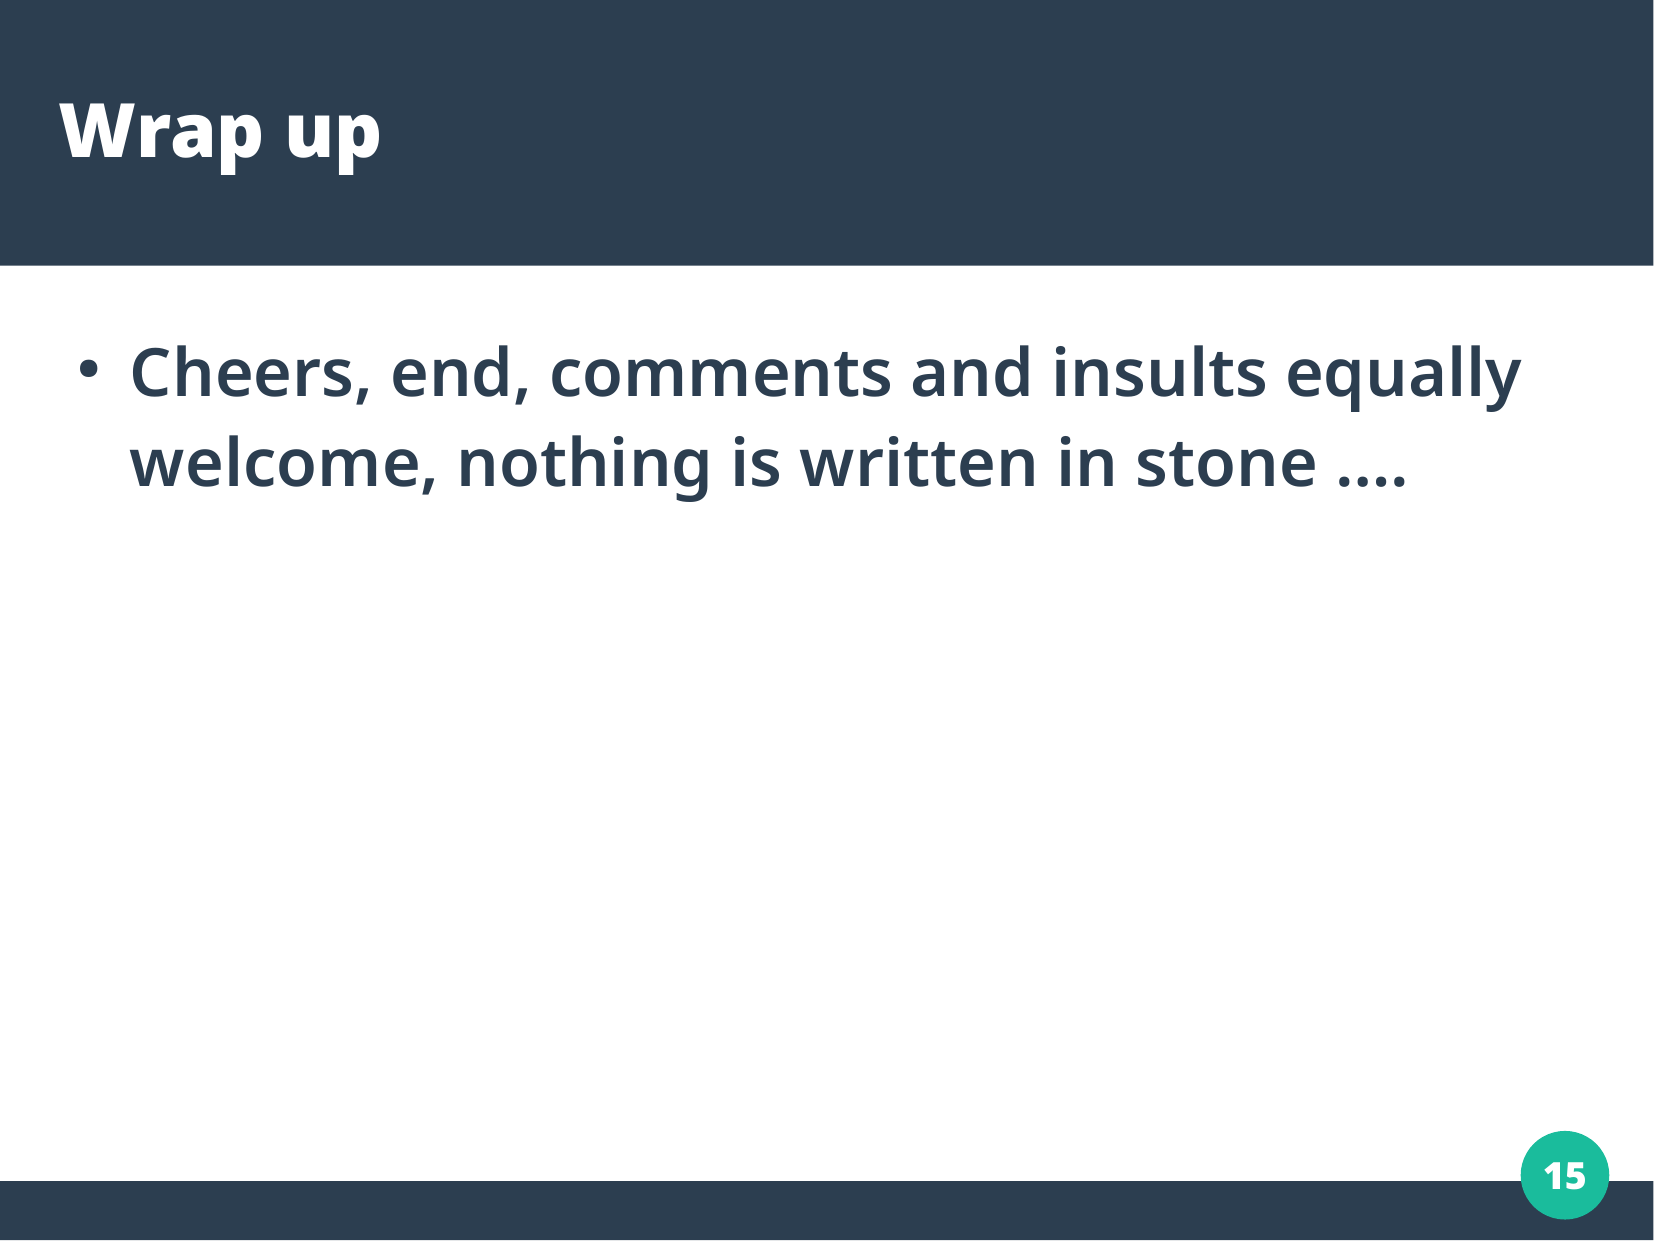

# Wrap up
Cheers, end, comments and insults equally welcome, nothing is written in stone ….
15